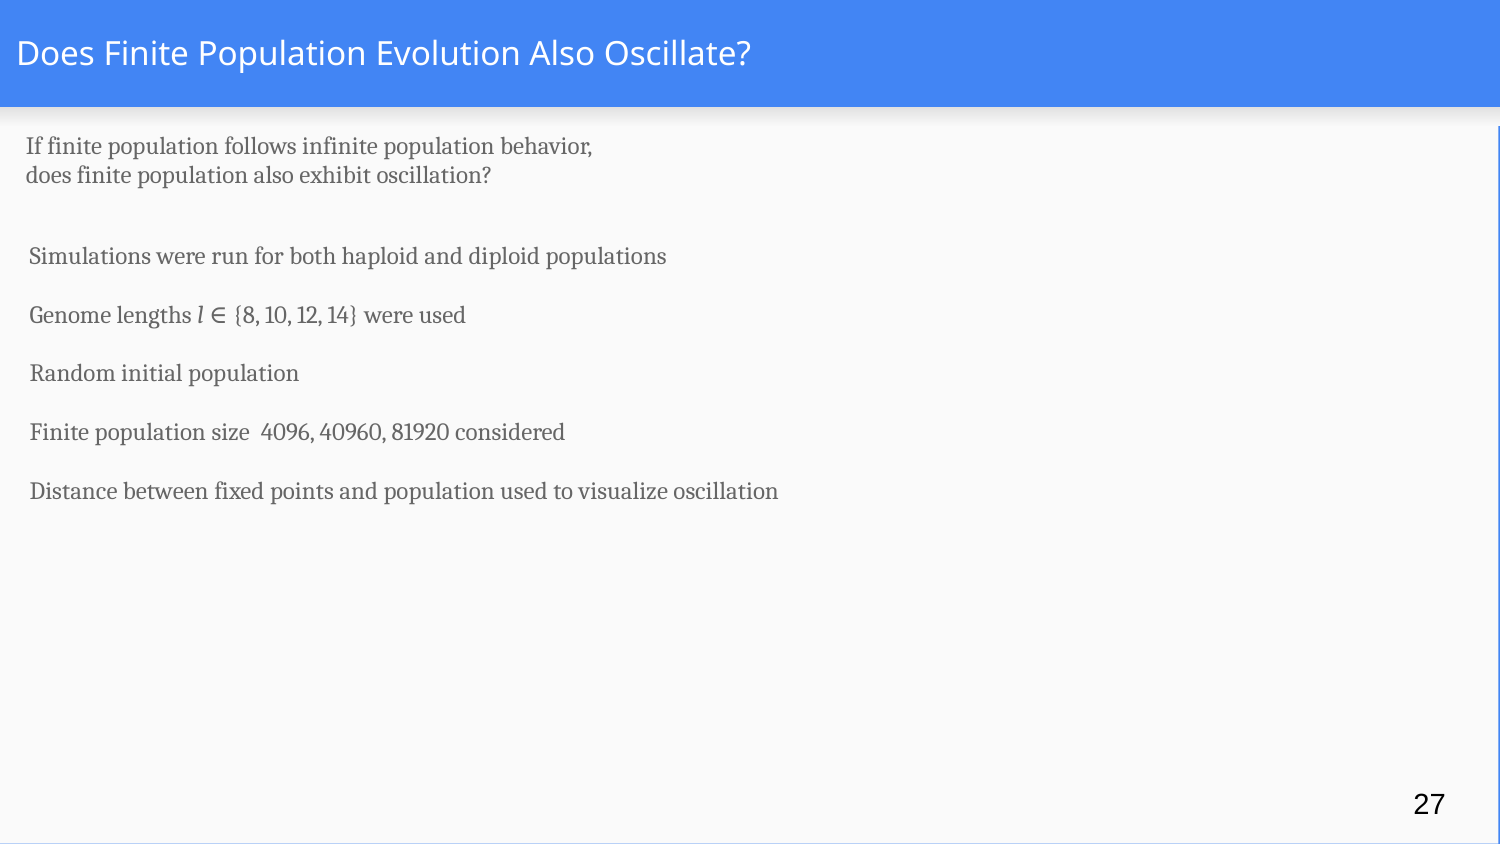

# Does Finite Population Evolution Also Oscillate?
If finite population follows infinite population behavior,
does finite population also exhibit oscillation?
Simulations were run for both haploid and diploid populations
Genome lengths l ∈ {8, 10, 12, 14} were used
Random initial population
Finite population size 4096, 40960, 81920 considered
Distance between fixed points and population used to visualize oscillation
27